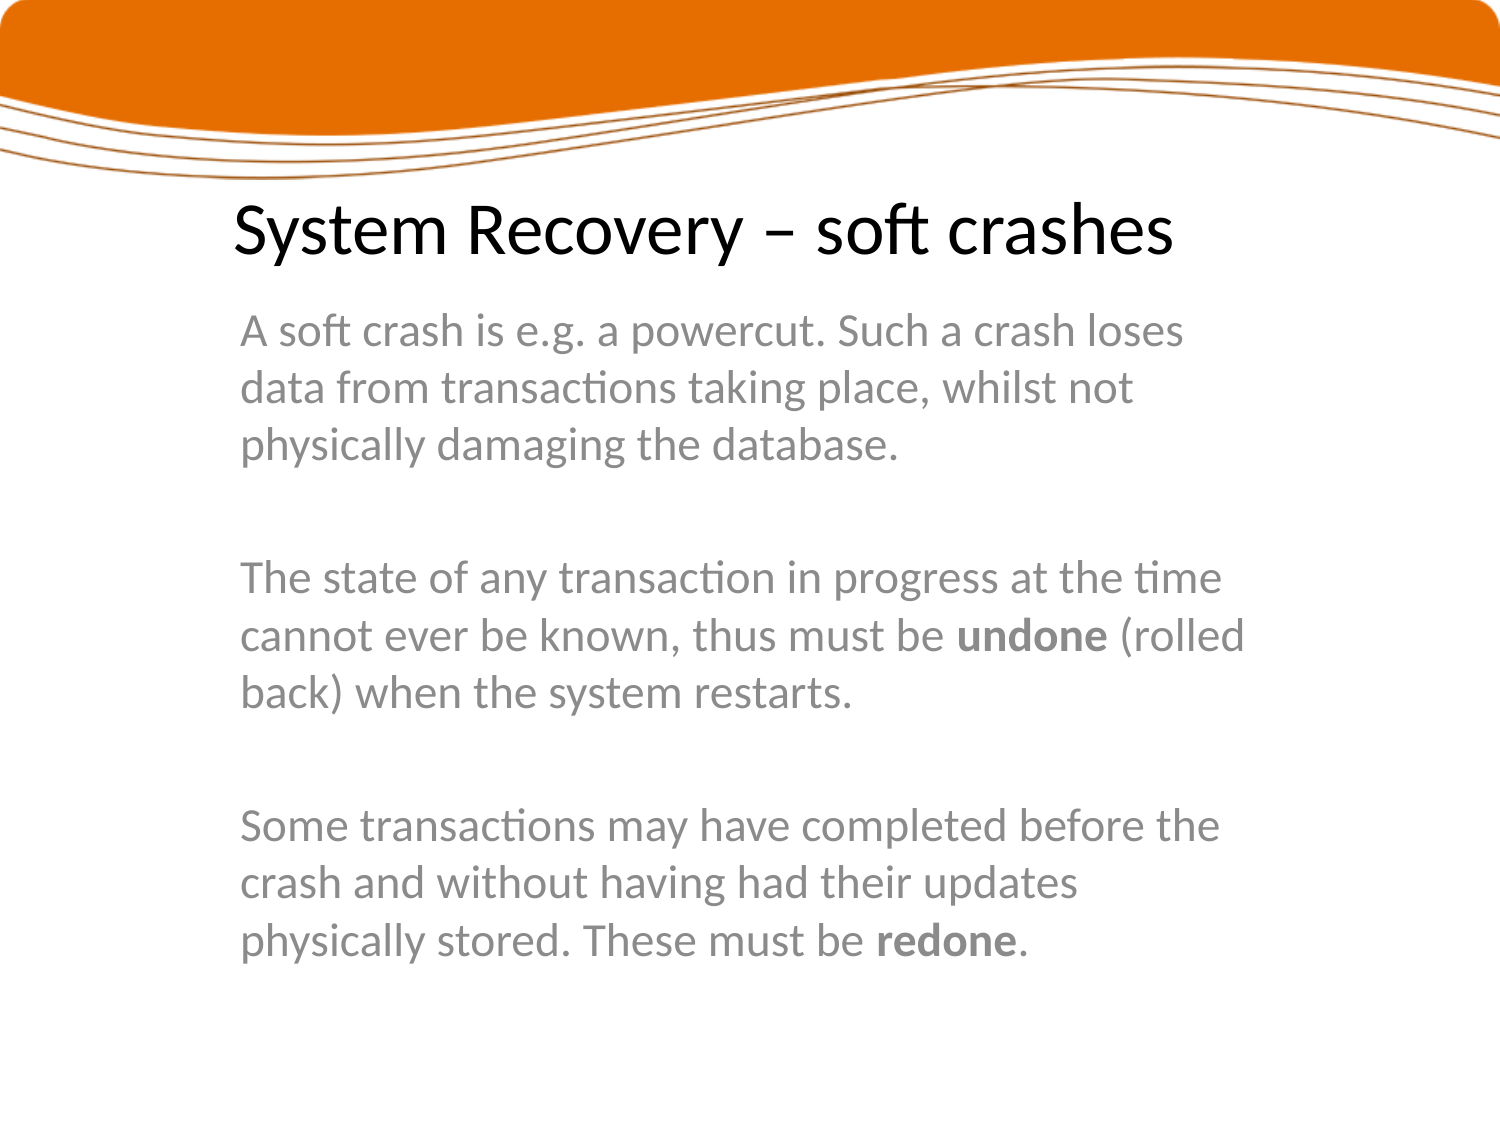

System Recovery – soft crashes
# A soft crash is e.g. a powercut. Such a crash loses data from transactions taking place, whilst not physically damaging the database.
The state of any transaction in progress at the time cannot ever be known, thus must be undone (rolled back) when the system restarts.
Some transactions may have completed before the crash and without having had their updates physically stored. These must be redone.